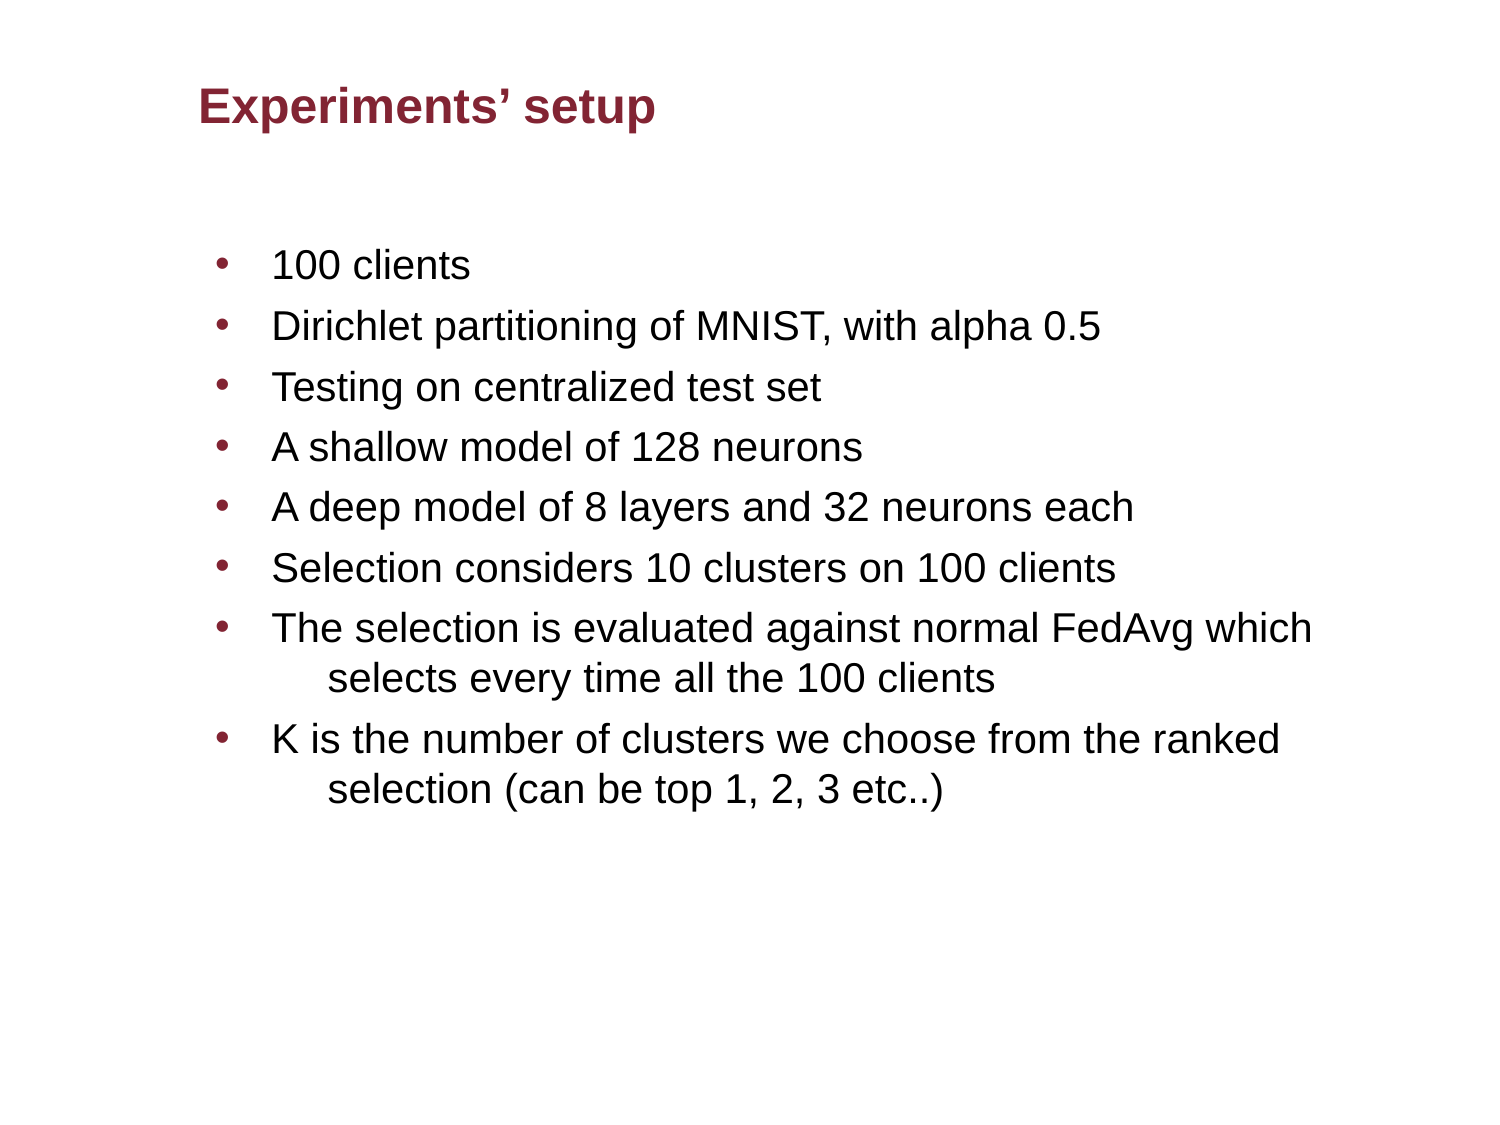

# Experiments’ setup
100 clients
Dirichlet partitioning of MNIST, with alpha 0.5
Testing on centralized test set
A shallow model of 128 neurons
A deep model of 8 layers and 32 neurons each
Selection considers 10 clusters on 100 clients
The selection is evaluated against normal FedAvg which selects every time all the 100 clients
K is the number of clusters we choose from the ranked selection (can be top 1, 2, 3 etc..)
Fairness and Demographic Parity for multi-class classification
Pagina